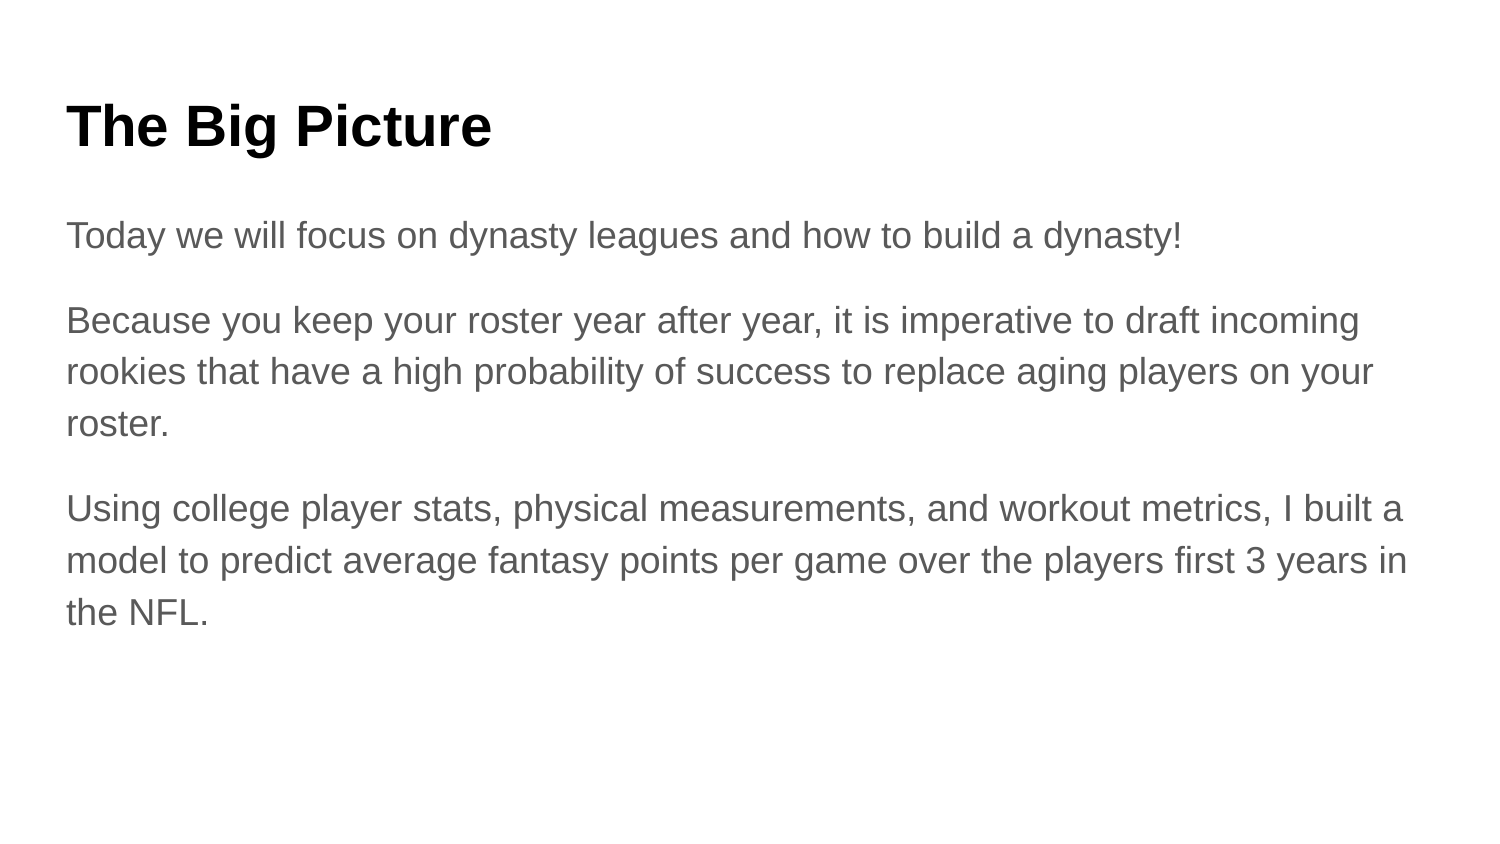

# The Big Picture
Today we will focus on dynasty leagues and how to build a dynasty!
Because you keep your roster year after year, it is imperative to draft incoming rookies that have a high probability of success to replace aging players on your roster.
Using college player stats, physical measurements, and workout metrics, I built a model to predict average fantasy points per game over the players first 3 years in the NFL.